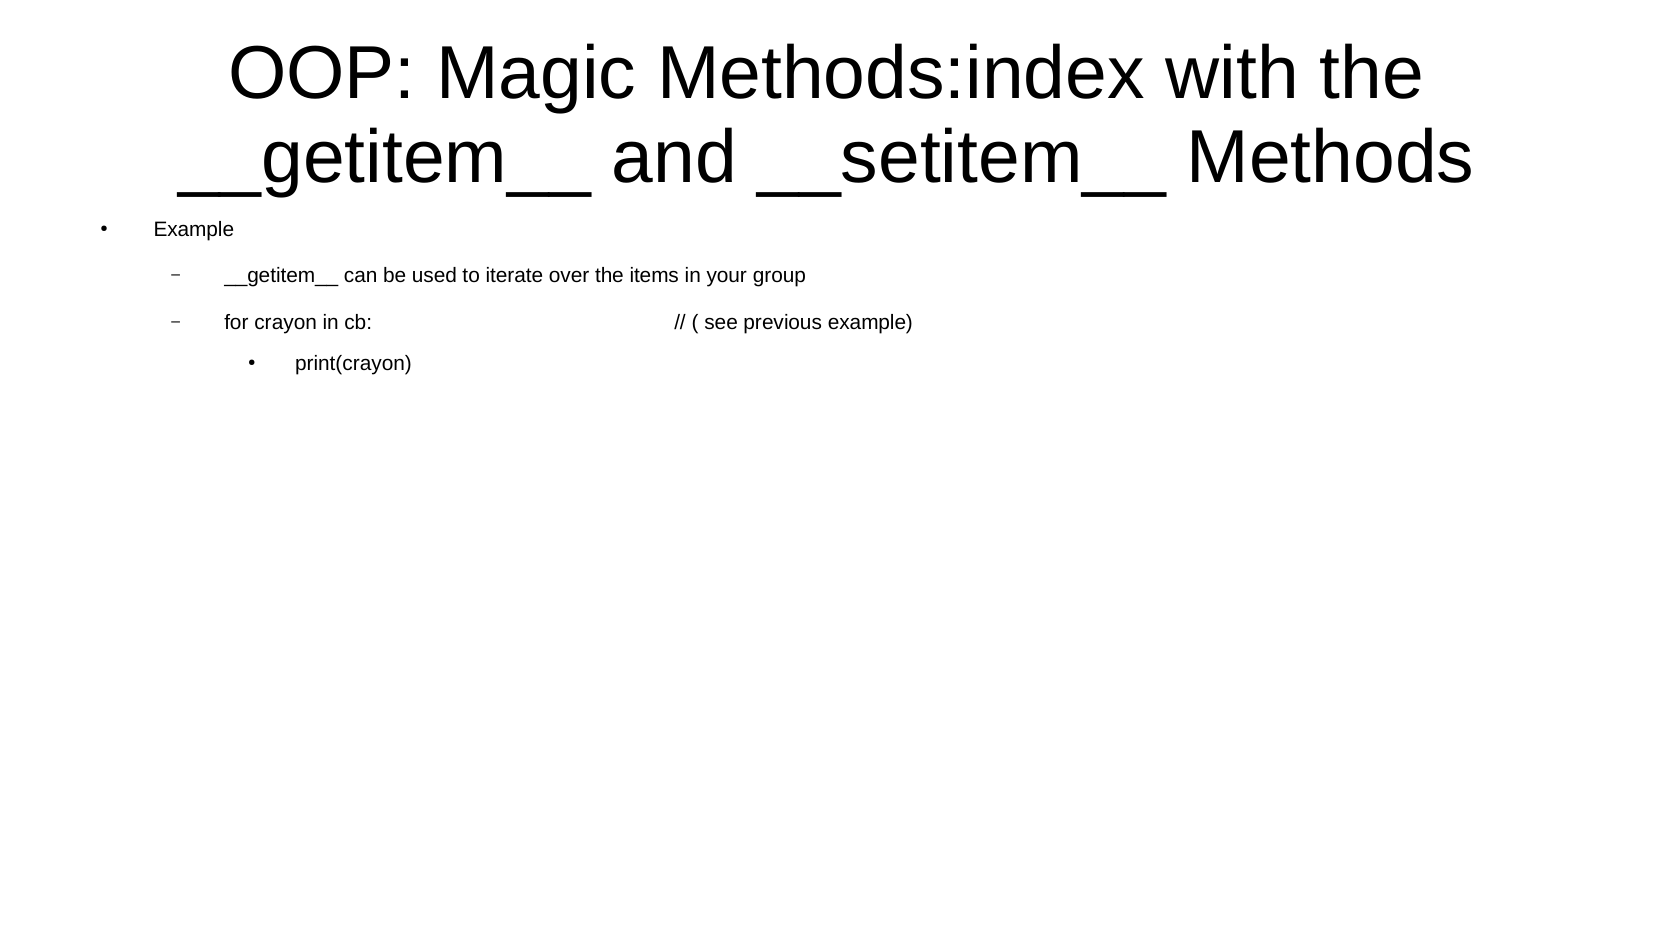

# OOP: Magic Methods:index with the __getitem__ and __setitem__ Methods
Example
__getitem__ can be used to iterate over the items in your group
for crayon in cb: 				// ( see previous example)
print(crayon)